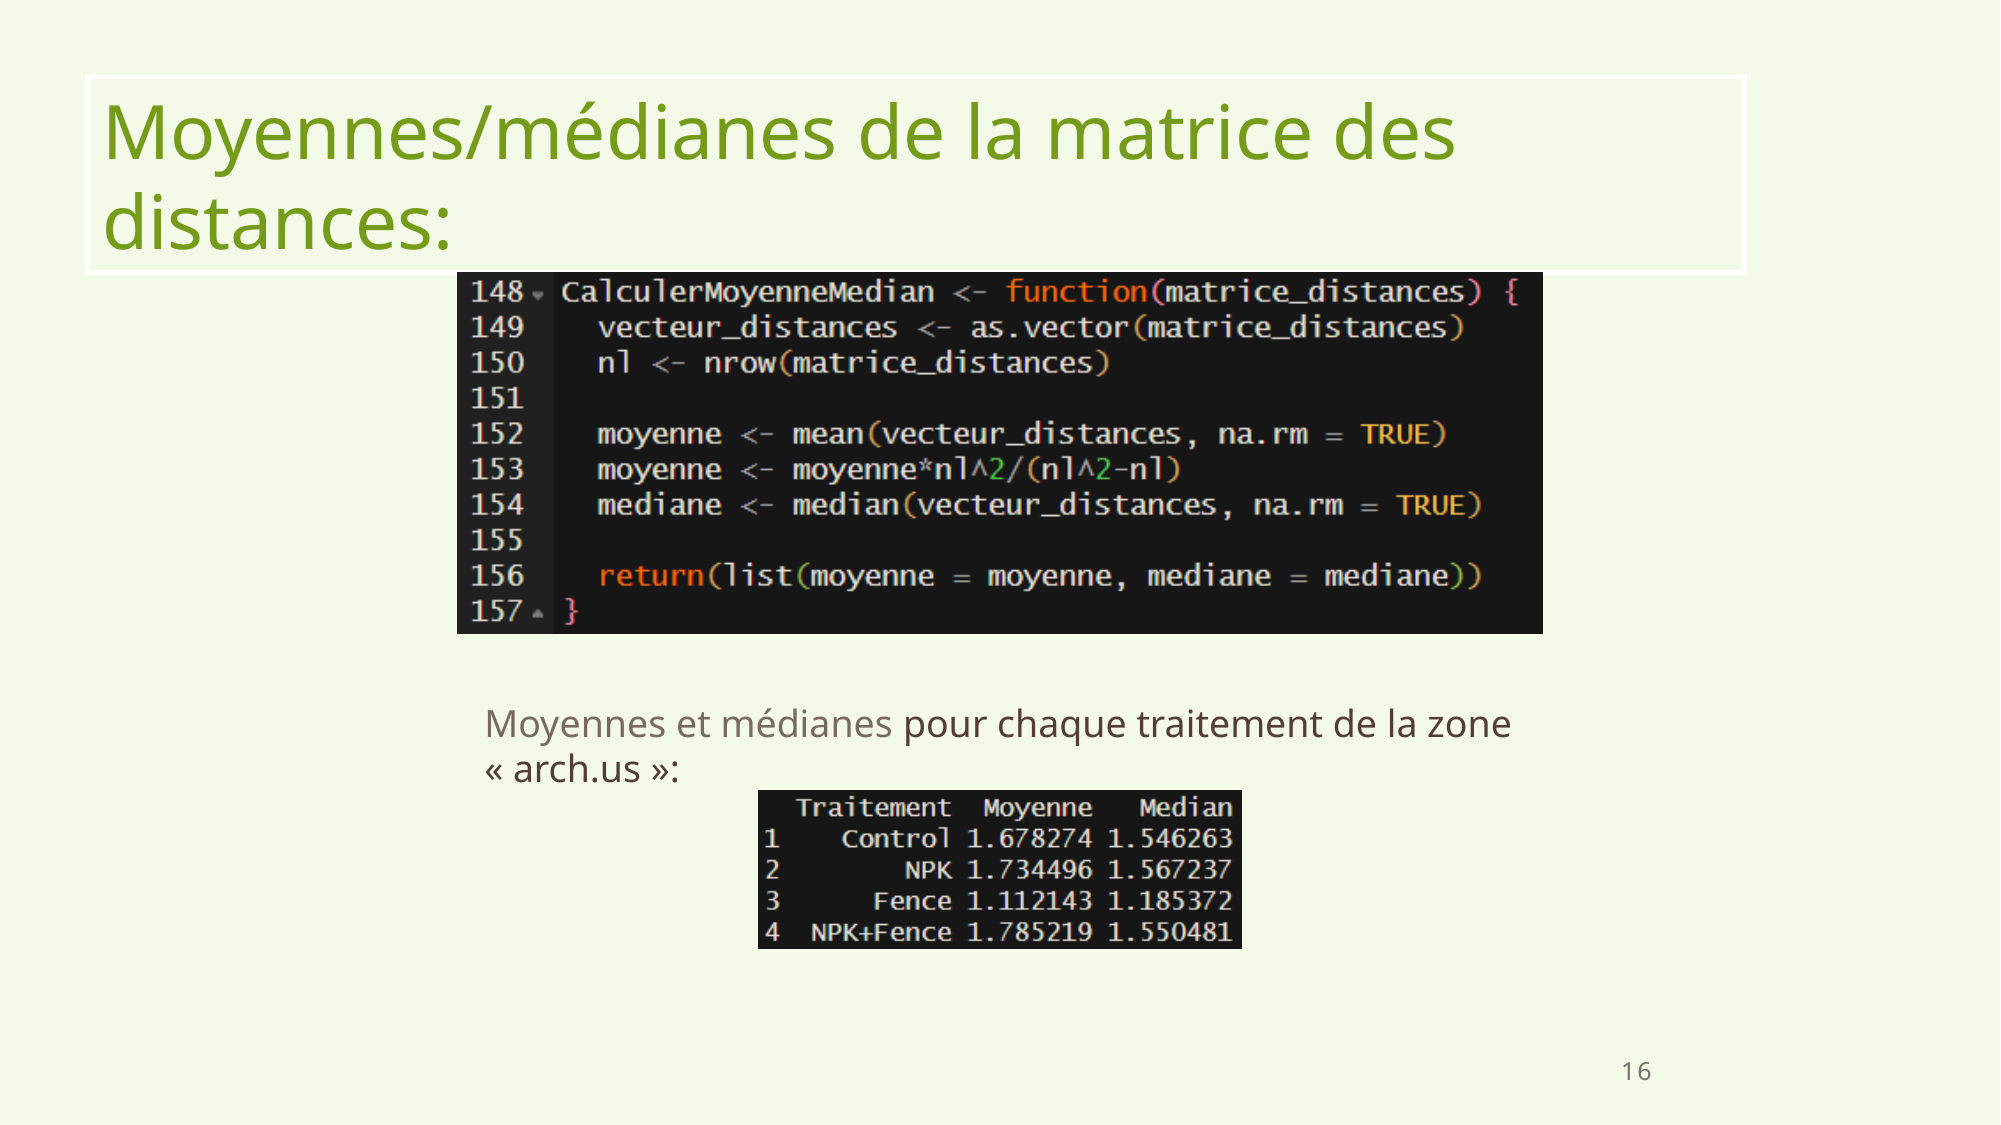

Moyennes/médianes de la matrice des distances:
Moyennes et médianes pour chaque traitement de la zone « arch.us »: